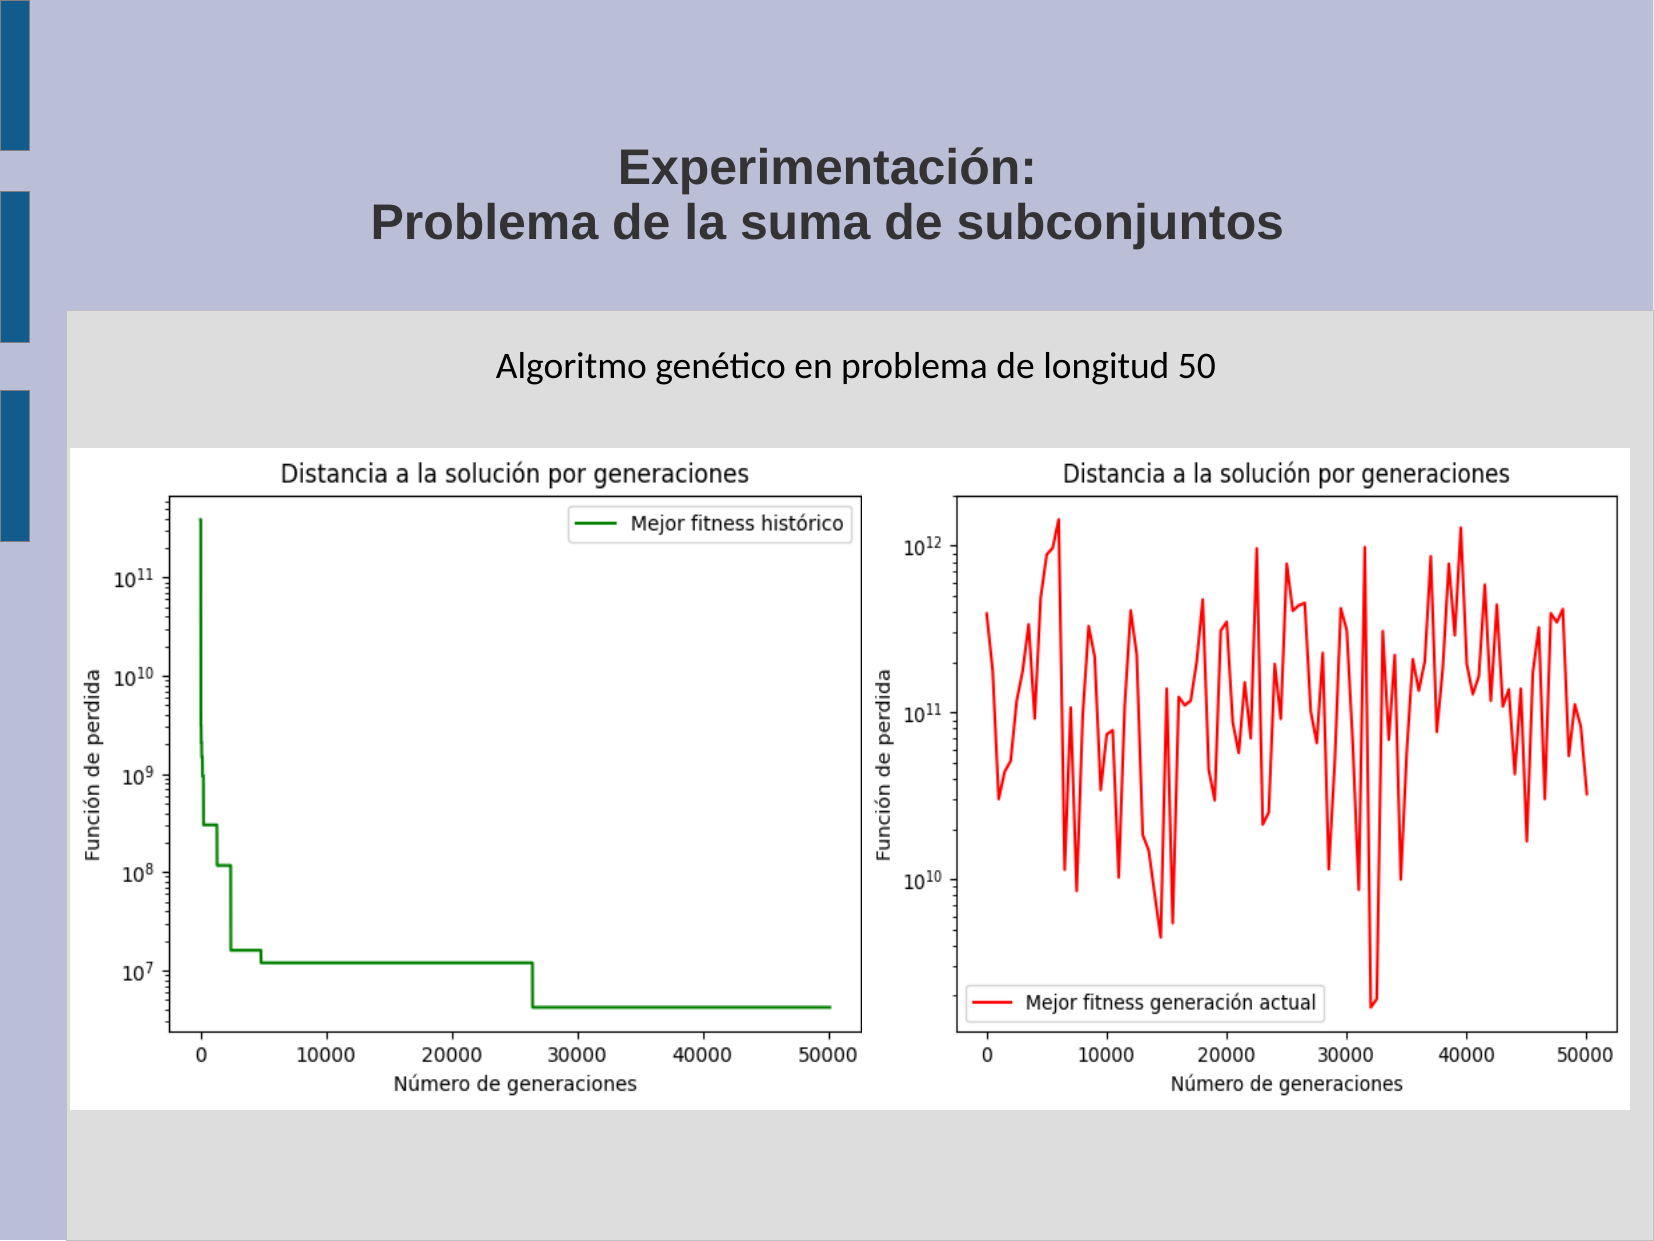

# Experimentación: Problema de la suma de subconjuntos
Algoritmo genético en problema de longitud 50